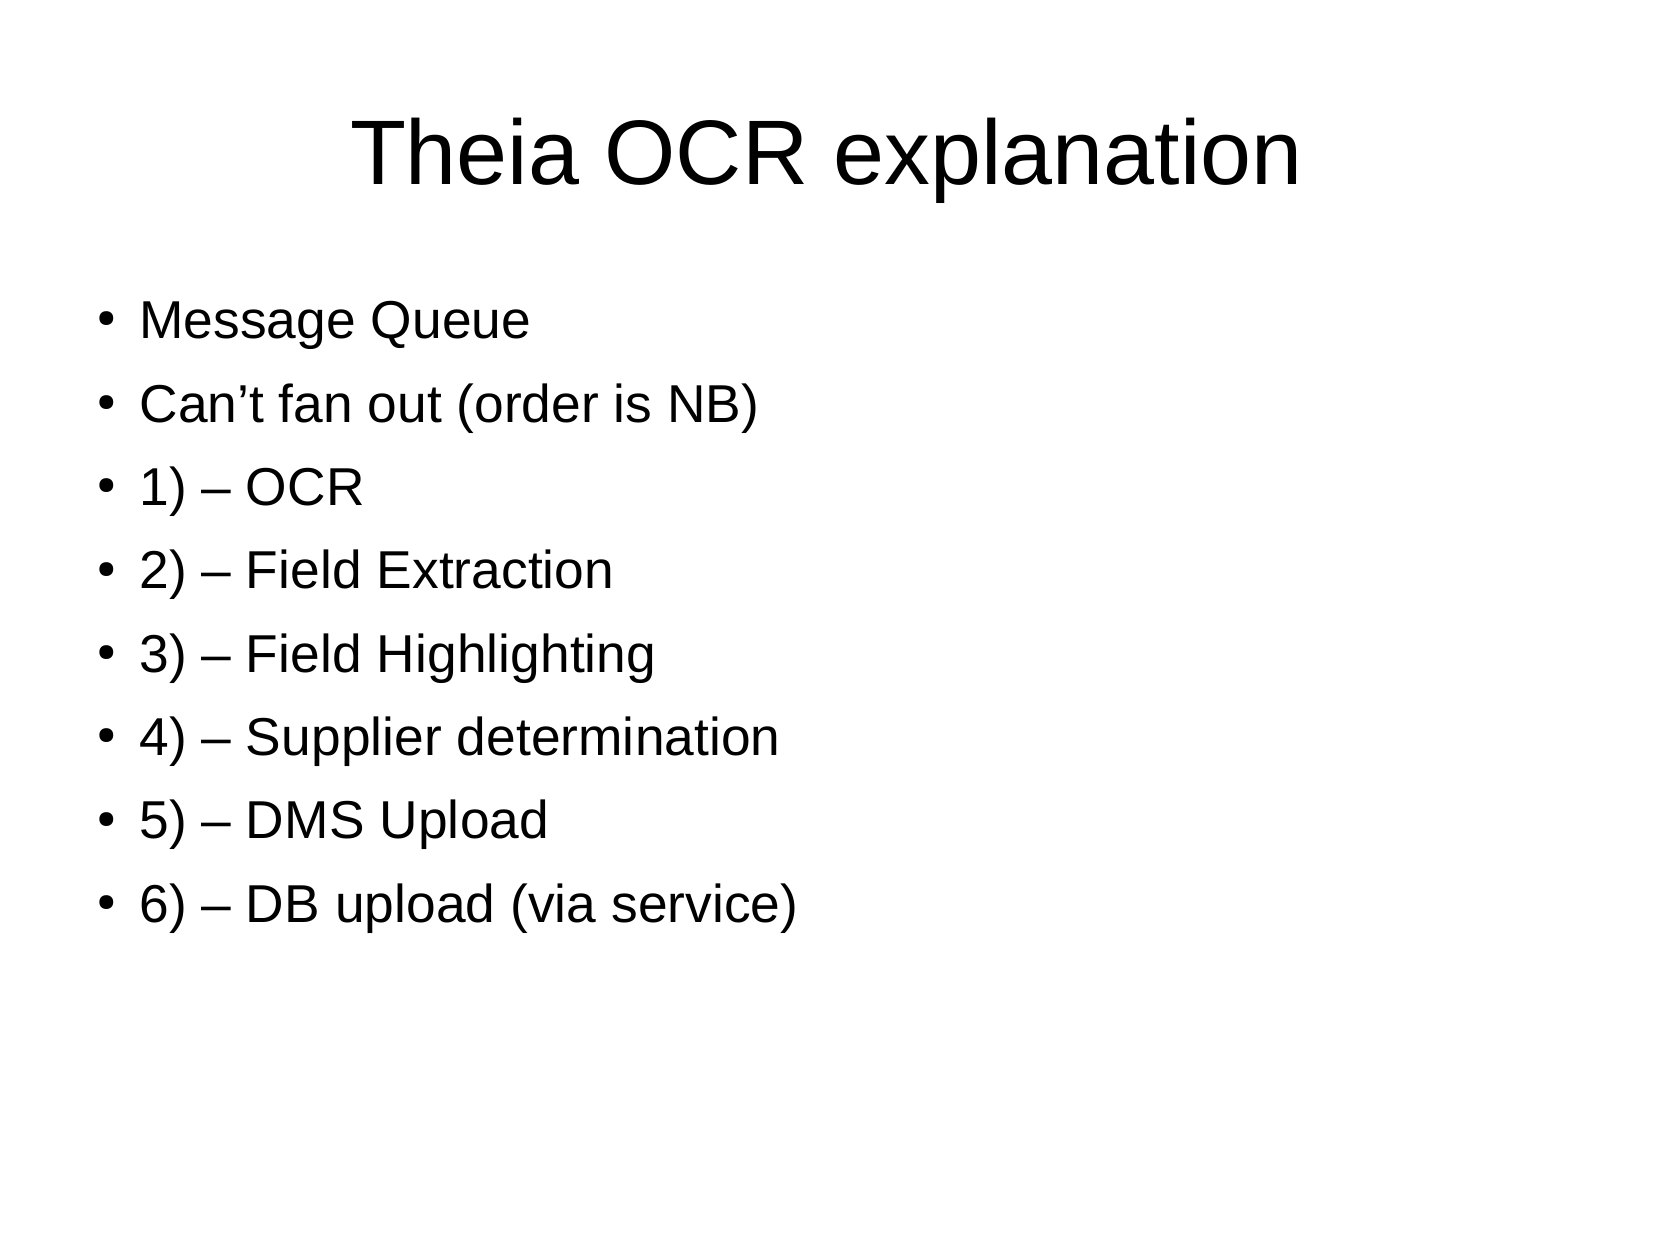

# Theia OCR explanation
Message Queue
Can’t fan out (order is NB)
1) – OCR
2) – Field Extraction
3) – Field Highlighting
4) – Supplier determination
5) – DMS Upload
6) – DB upload (via service)